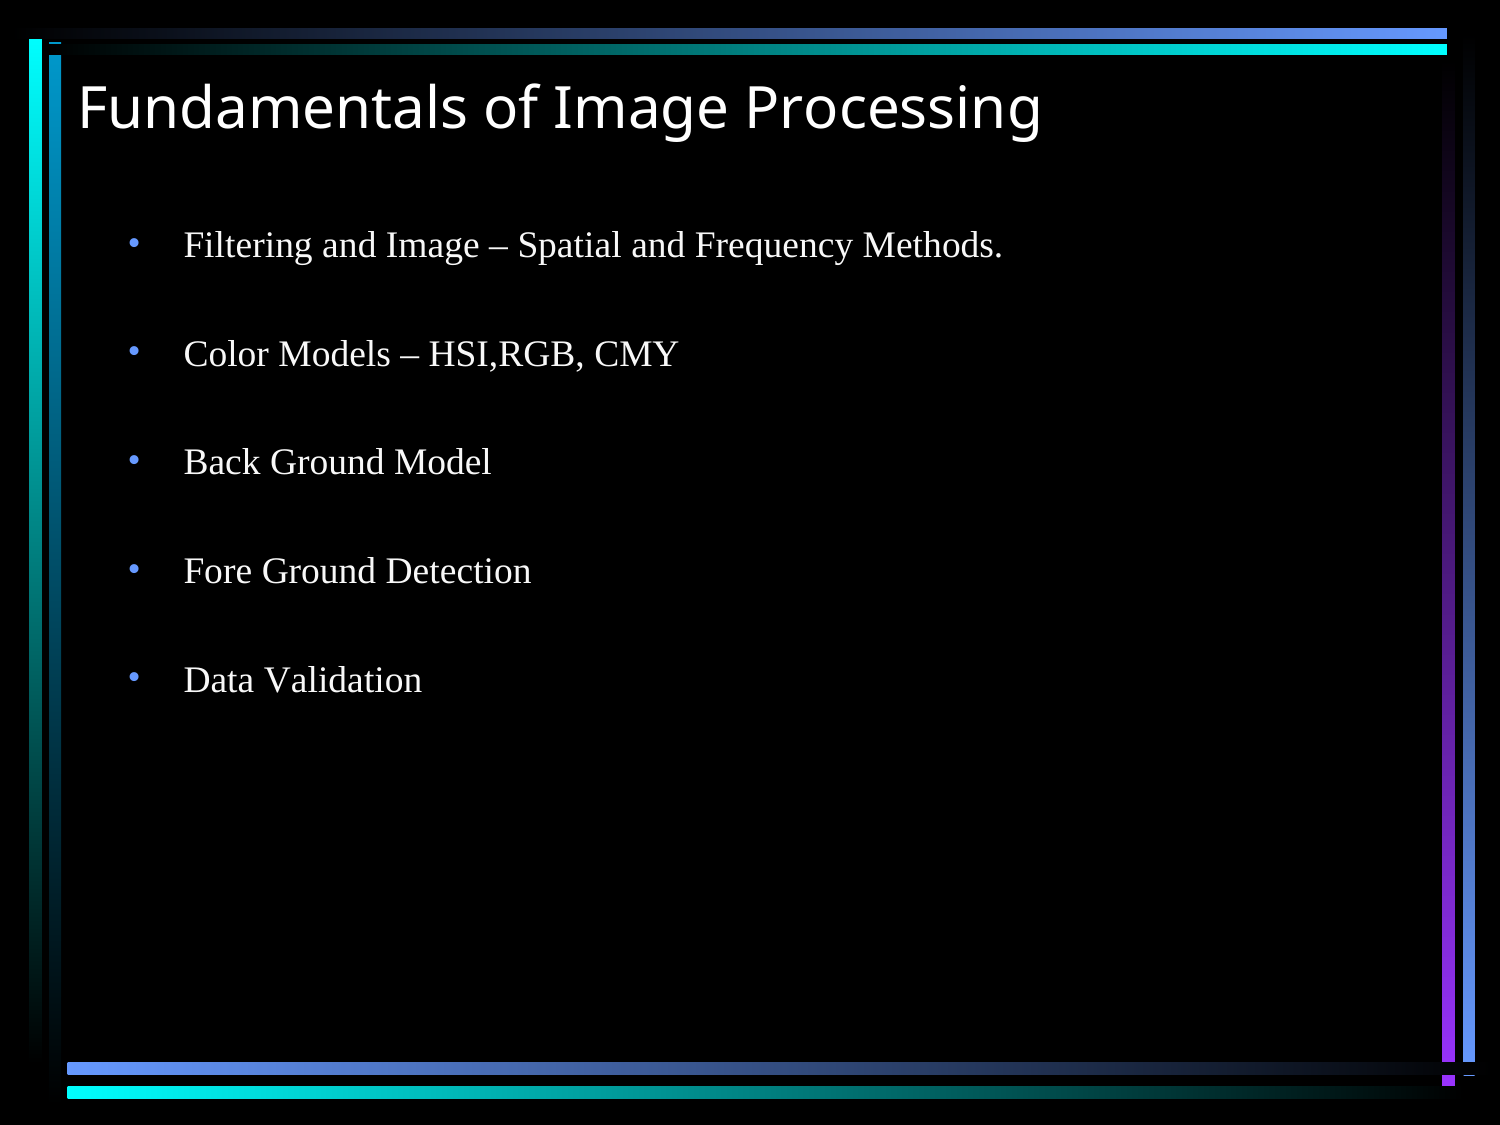

Fundamentals of Image Processing
Filtering and Image – Spatial and Frequency Methods.
Color Models – HSI,RGB, CMY
Back Ground Model
Fore Ground Detection
Data Validation